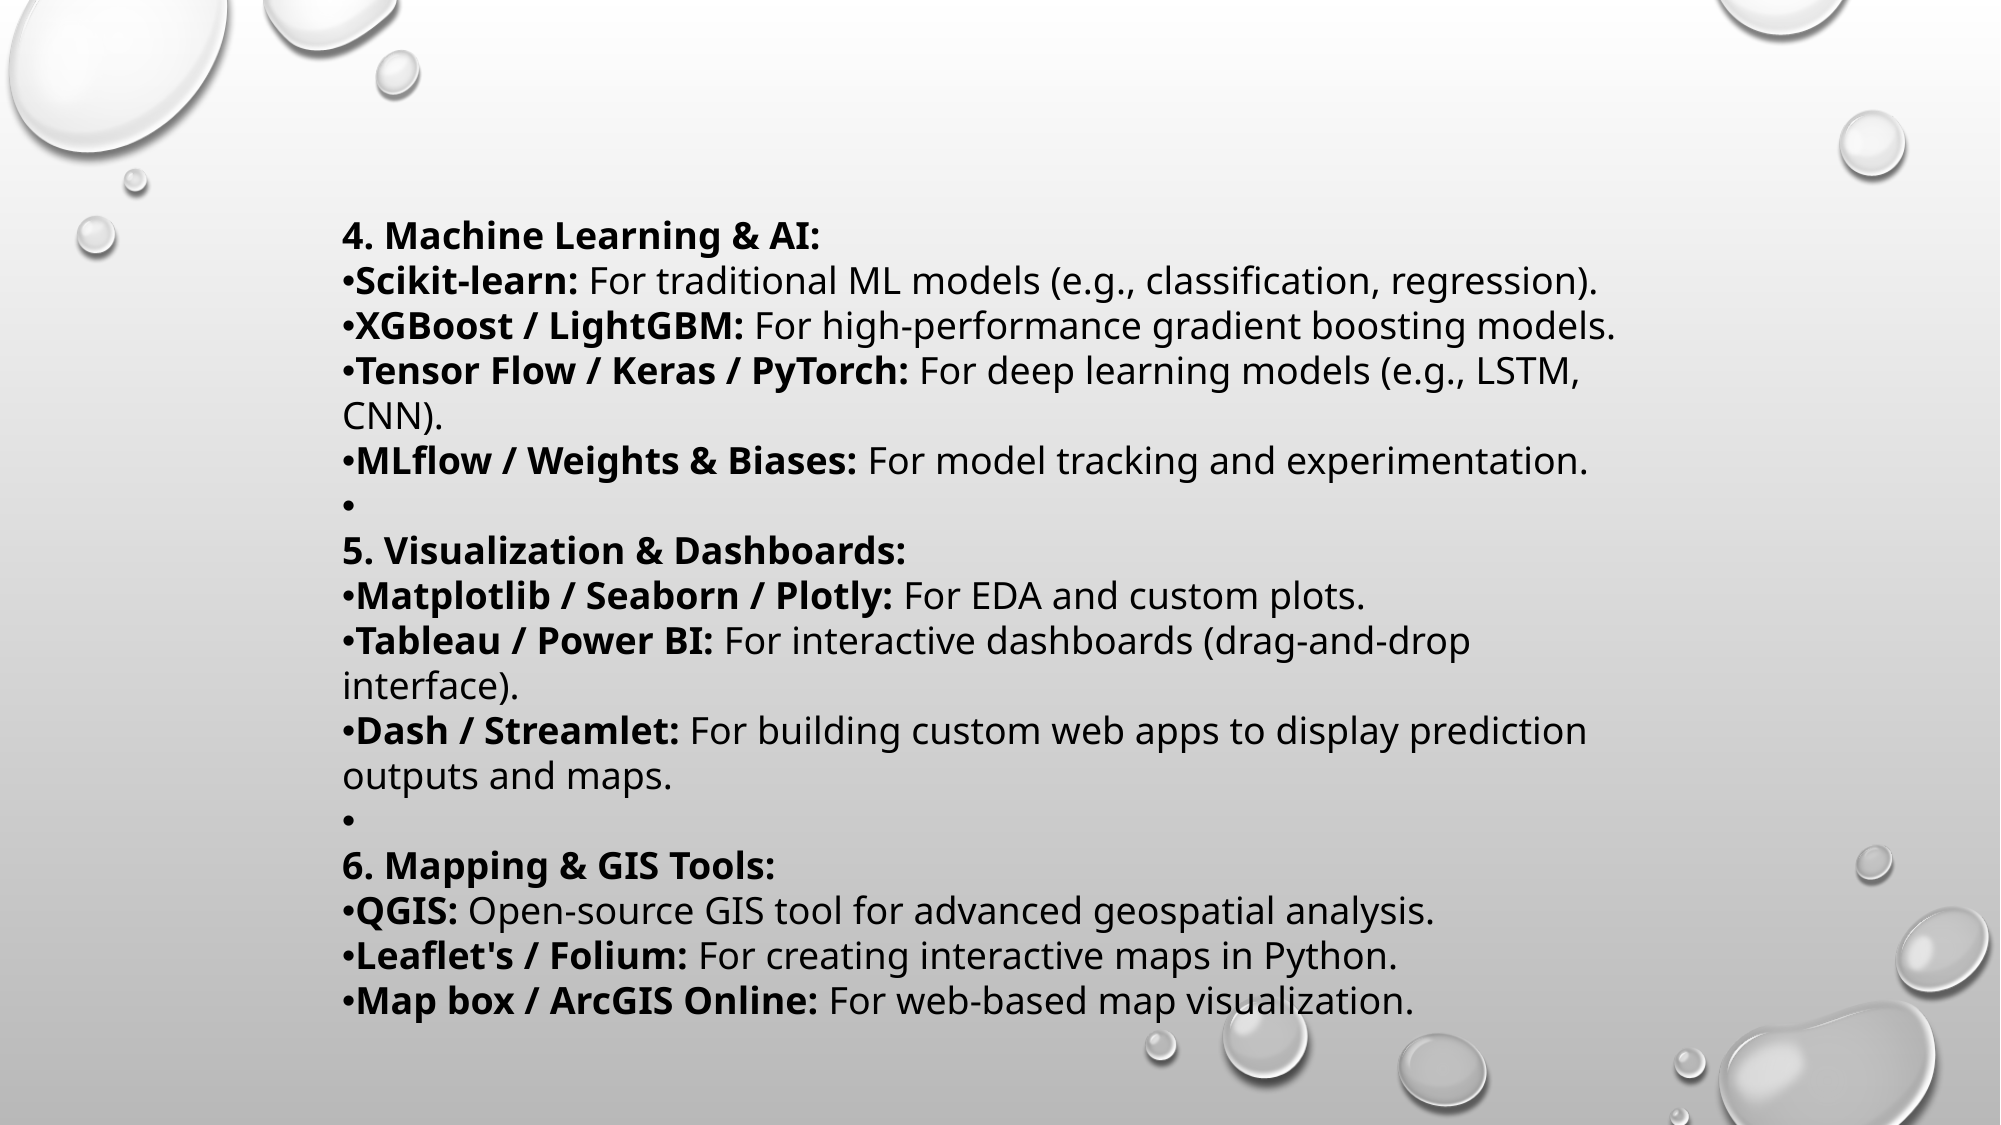

4. Machine Learning & AI:
Scikit-learn: For traditional ML models (e.g., classification, regression).
XGBoost / LightGBM: For high-performance gradient boosting models.
Tensor Flow / Keras / PyTorch: For deep learning models (e.g., LSTM, CNN).
MLflow / Weights & Biases: For model tracking and experimentation.
5. Visualization & Dashboards:
Matplotlib / Seaborn / Plotly: For EDA and custom plots.
Tableau / Power BI: For interactive dashboards (drag-and-drop interface).
Dash / Streamlet: For building custom web apps to display prediction outputs and maps.
6. Mapping & GIS Tools:
QGIS: Open-source GIS tool for advanced geospatial analysis.
Leaflet's / Folium: For creating interactive maps in Python.
Map box / ArcGIS Online: For web-based map visualization.